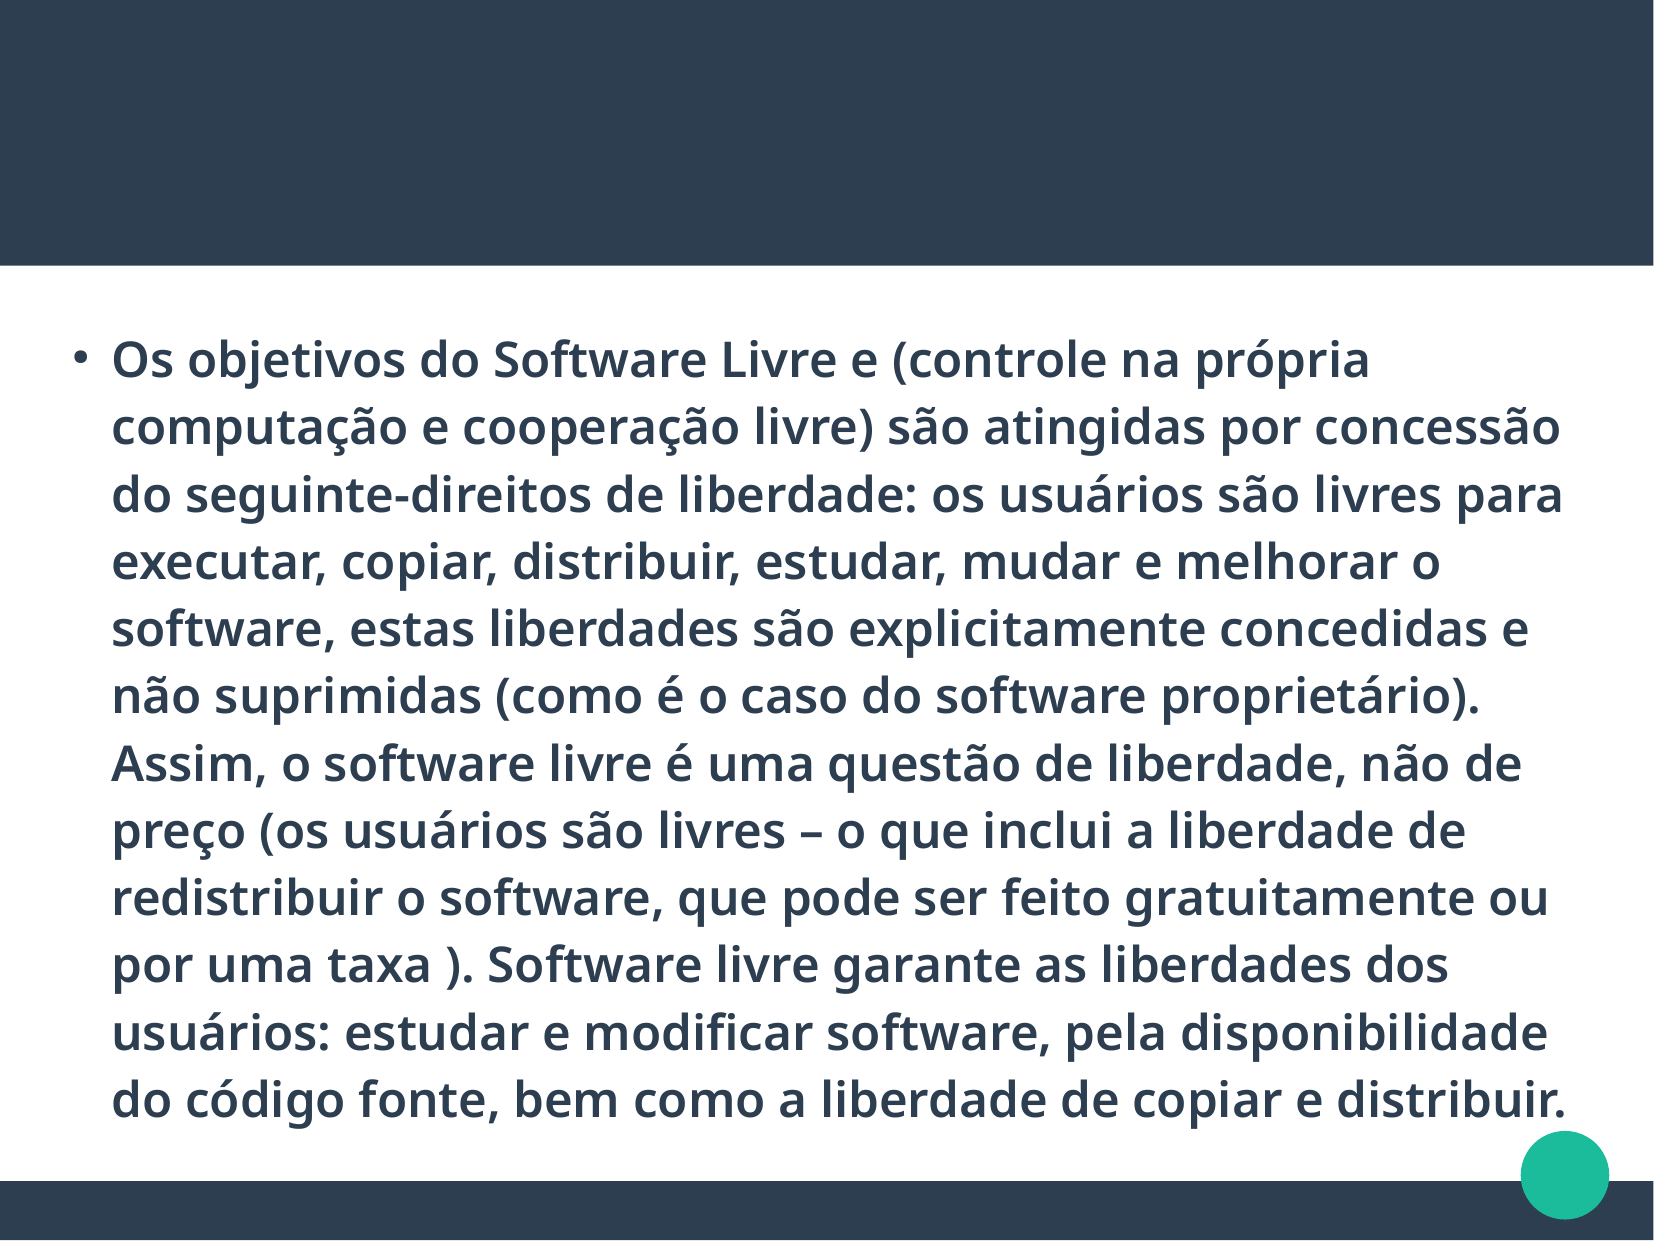

#
Os objetivos do Software Livre e (controle na própria computação e cooperação livre) são atingidas por concessão do seguinte-direitos de liberdade: os usuários são livres para executar, copiar, distribuir, estudar, mudar e melhorar o software, estas liberdades são explicitamente concedidas e não suprimidas (como é o caso do software proprietário). Assim, o software livre é uma questão de liberdade, não de preço (os usuários são livres – o que inclui a liberdade de redistribuir o software, que pode ser feito gratuitamente ou por uma taxa ). Software livre garante as liberdades dos usuários: estudar e modificar software, pela disponibilidade do código fonte, bem como a liberdade de copiar e distribuir.